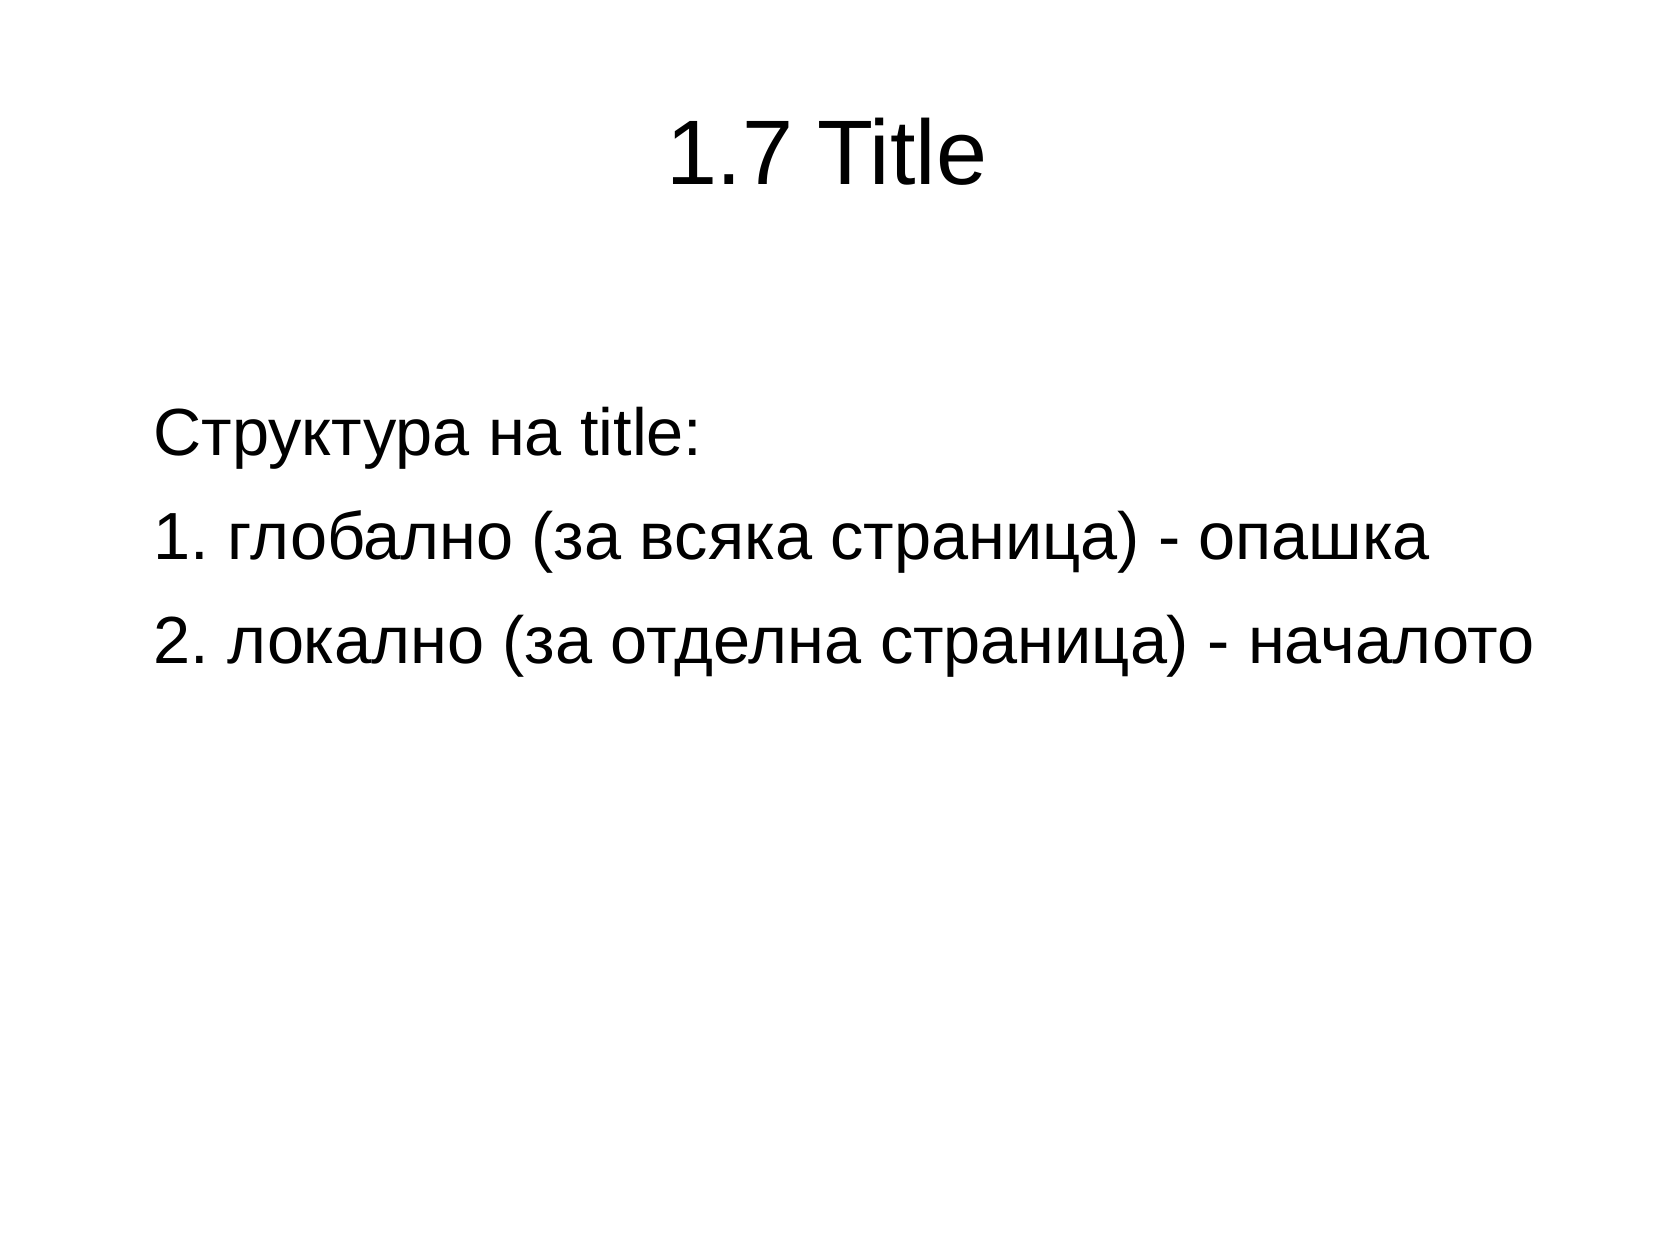

# 1.7 Title
Структура на title:
1. глобално (за всяка страница) - опашка
2. локално (за отделна страница) - началото